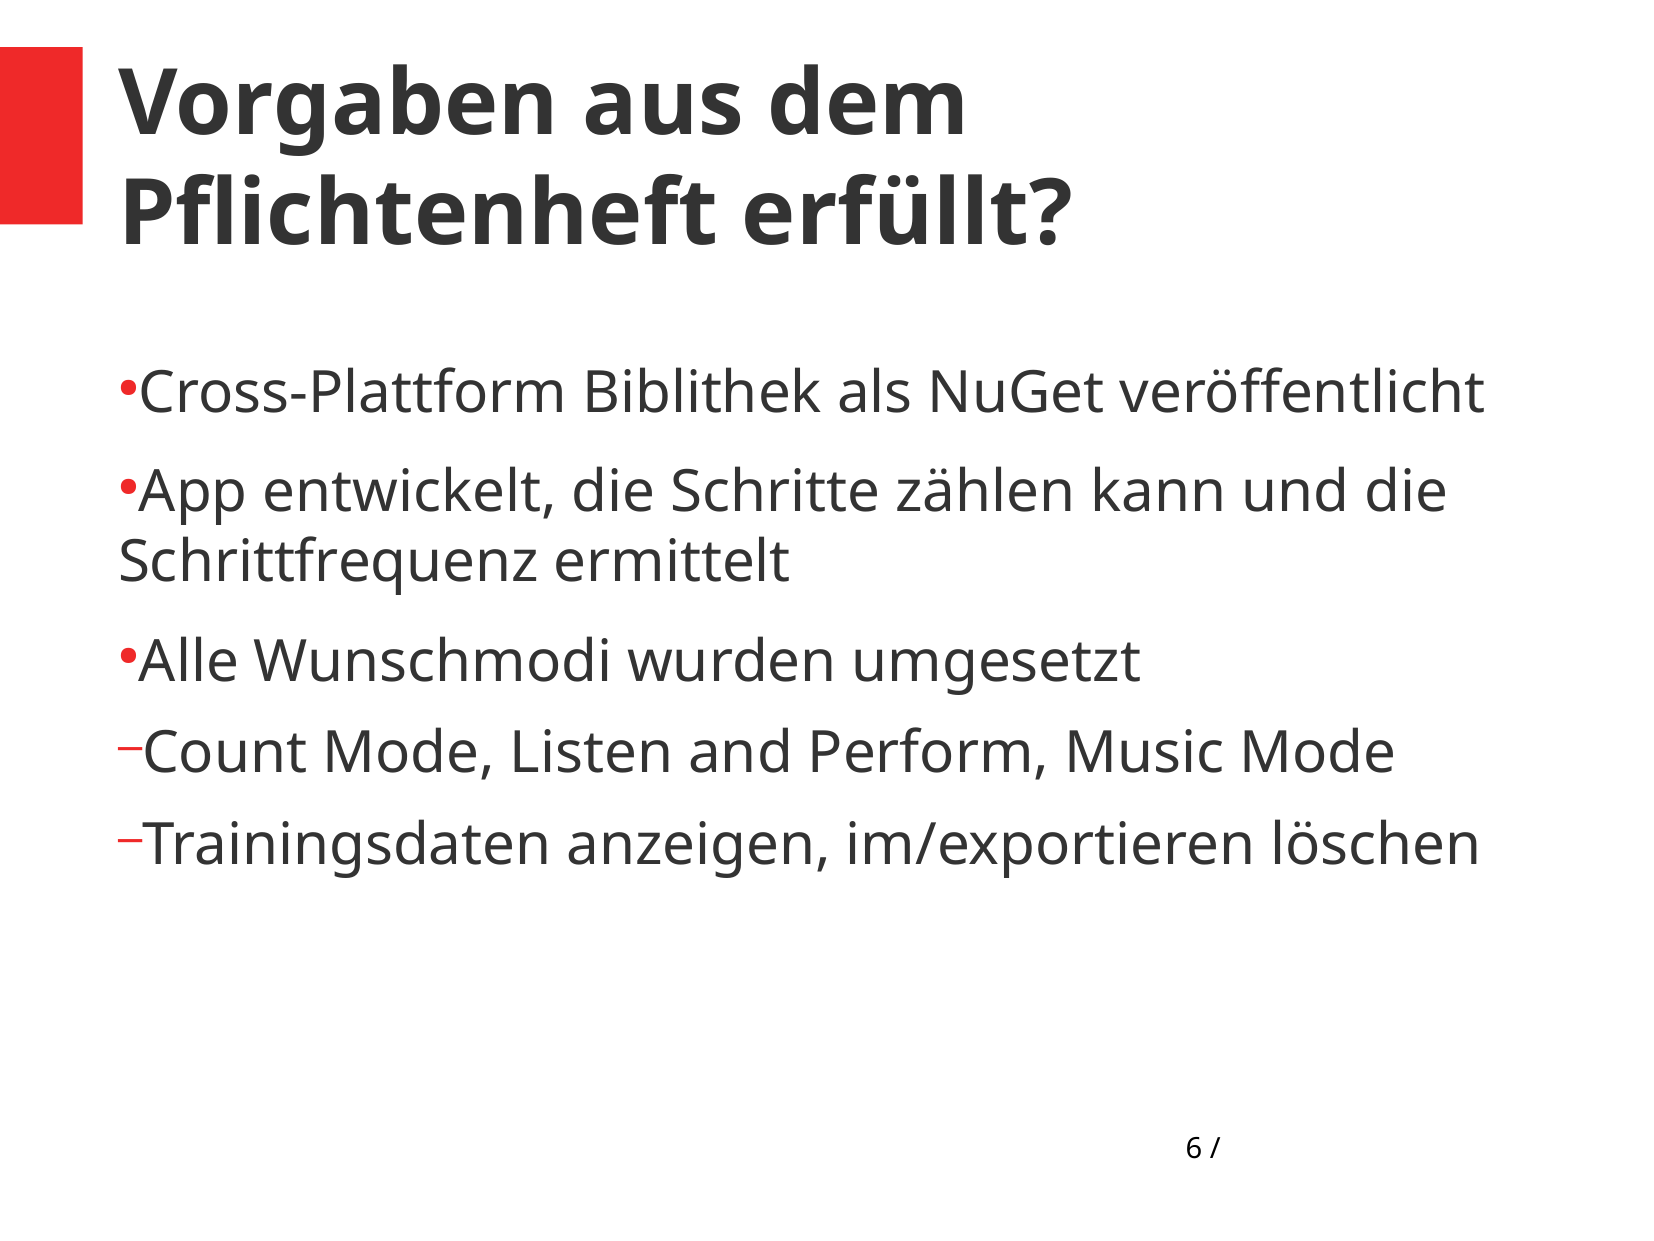

# Vorgaben aus dem Pflichtenheft erfüllt?
Cross-Plattform Biblithek als NuGet veröffentlicht
App entwickelt, die Schritte zählen kann und die Schrittfrequenz ermittelt
Alle Wunschmodi wurden umgesetzt
Count Mode, Listen and Perform, Music Mode
Trainingsdaten anzeigen, im/exportieren löschen